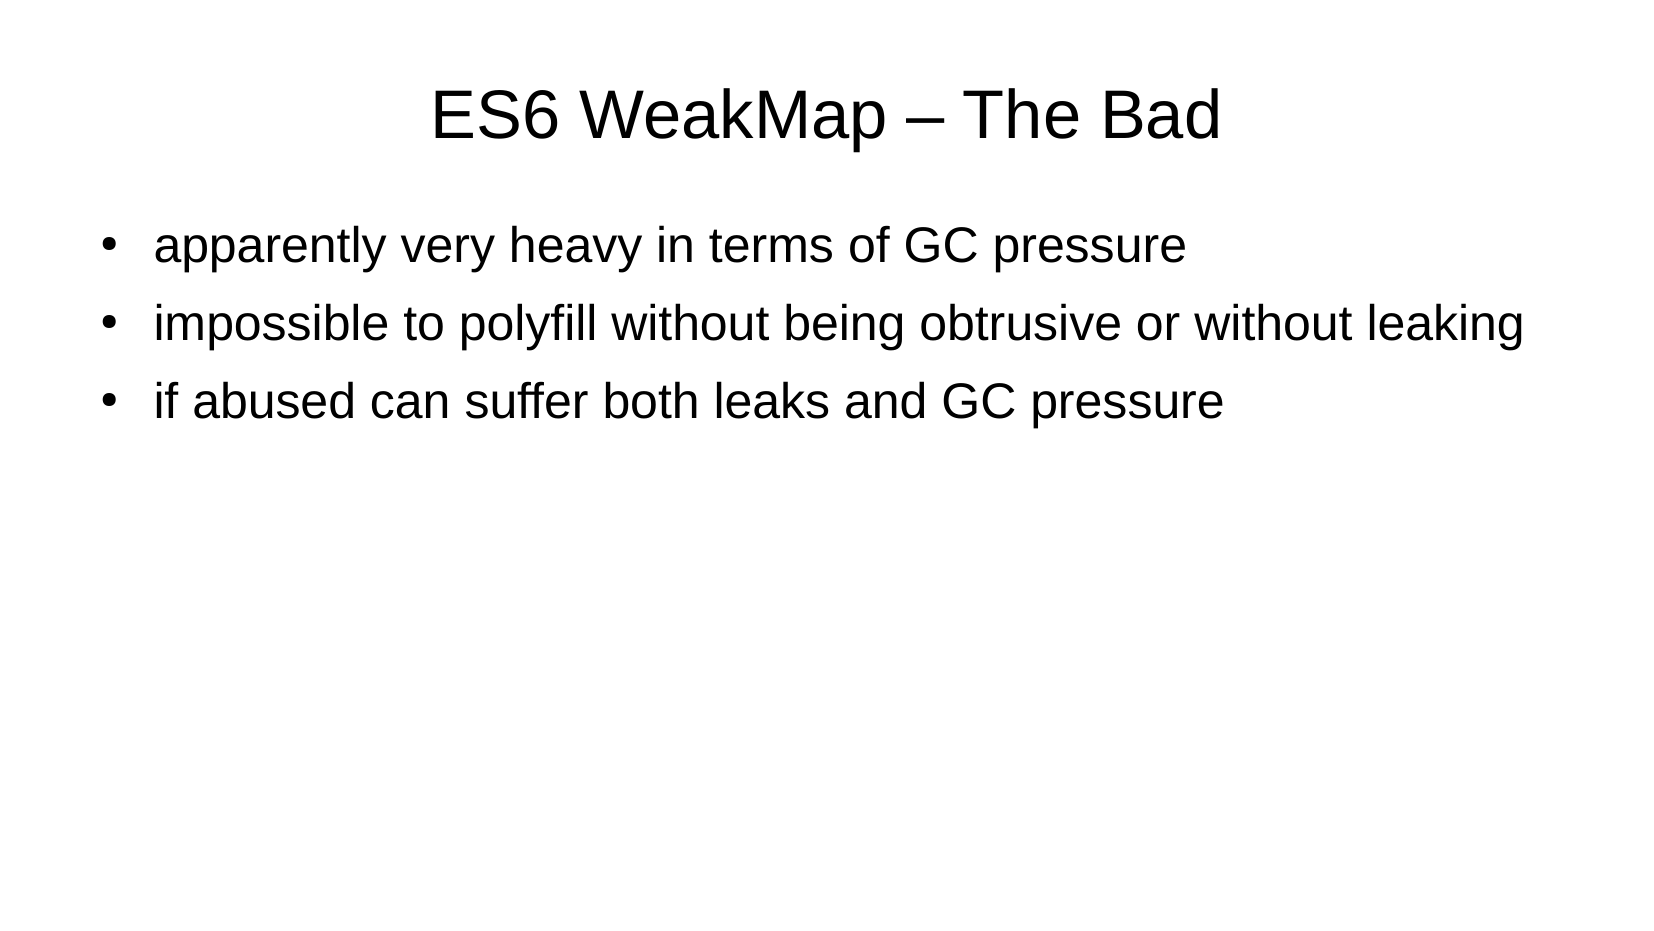

# ES6 WeakMap – The Bad
apparently very heavy in terms of GC pressure
impossible to polyfill without being obtrusive or without leaking
if abused can suffer both leaks and GC pressure